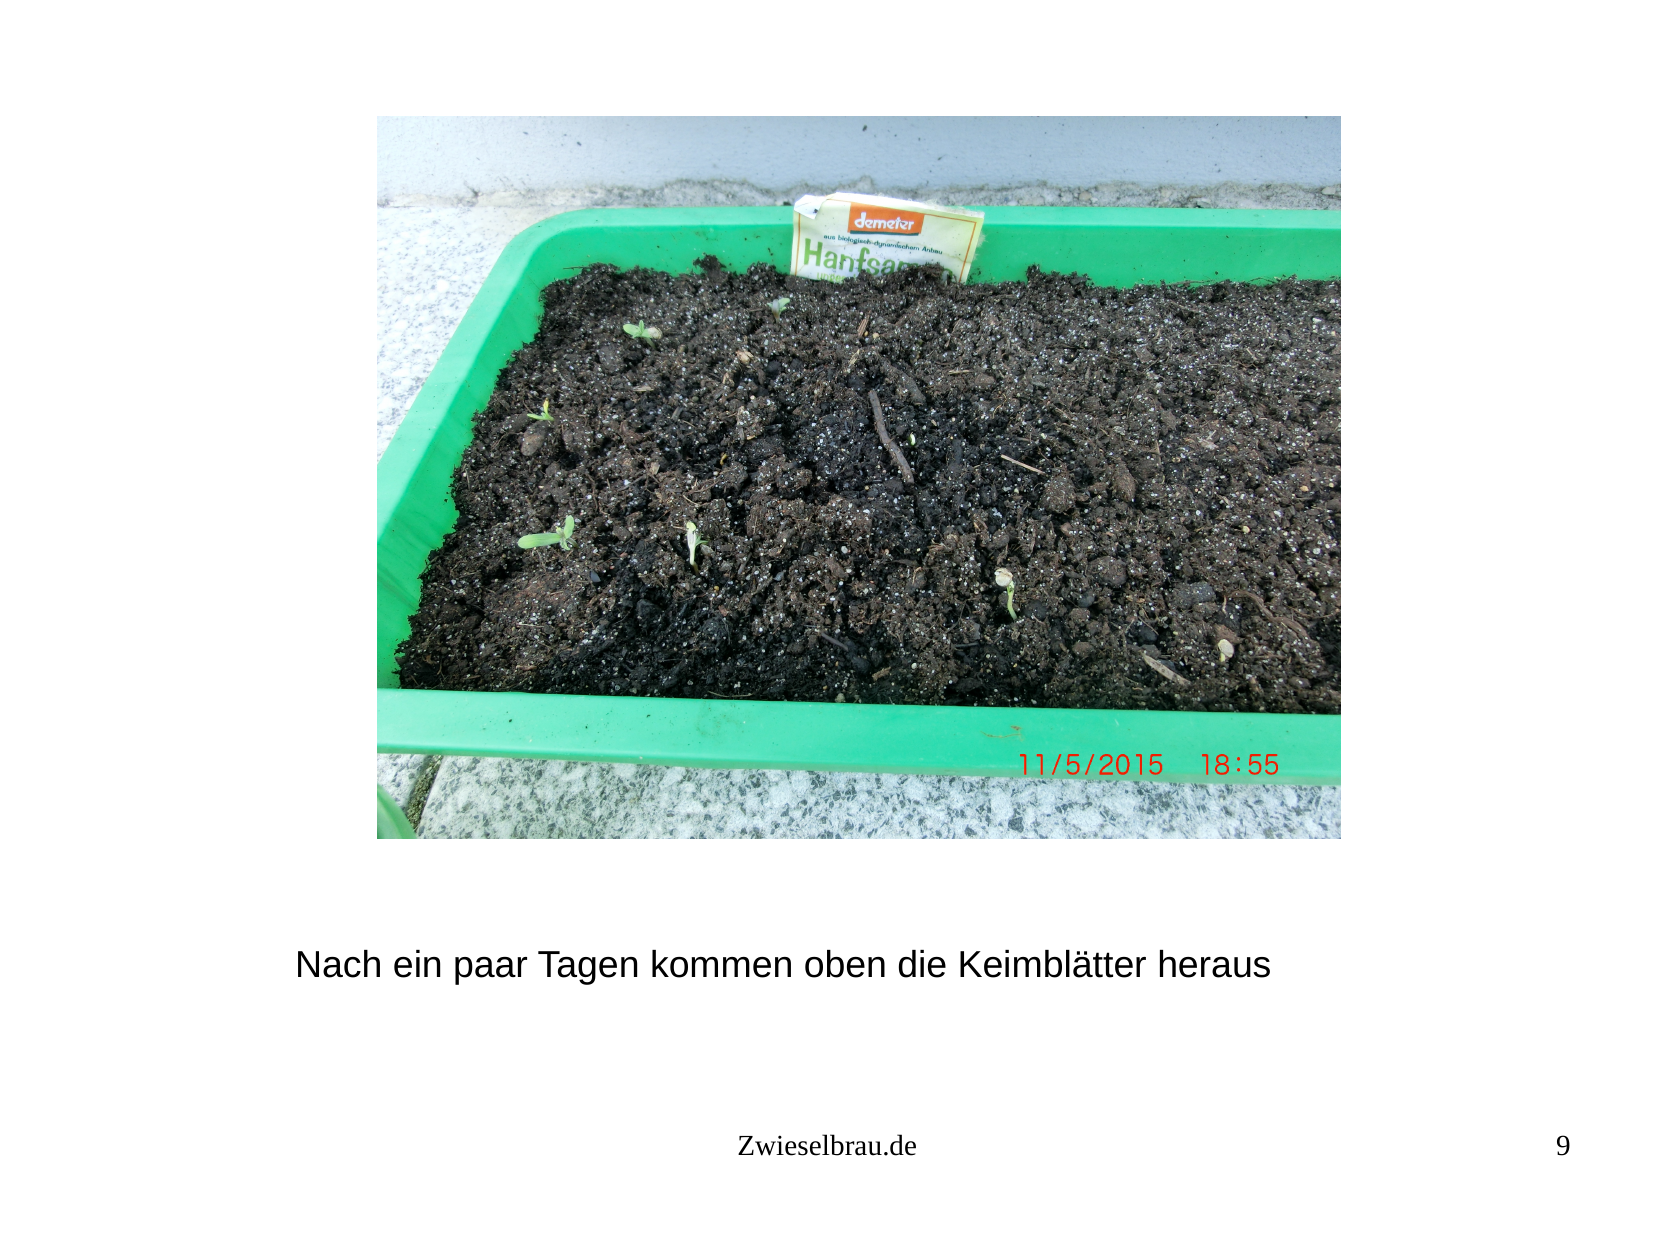

Nach ein paar Tagen kommen oben die Keimblätter heraus
Zwieselbrau.de
9